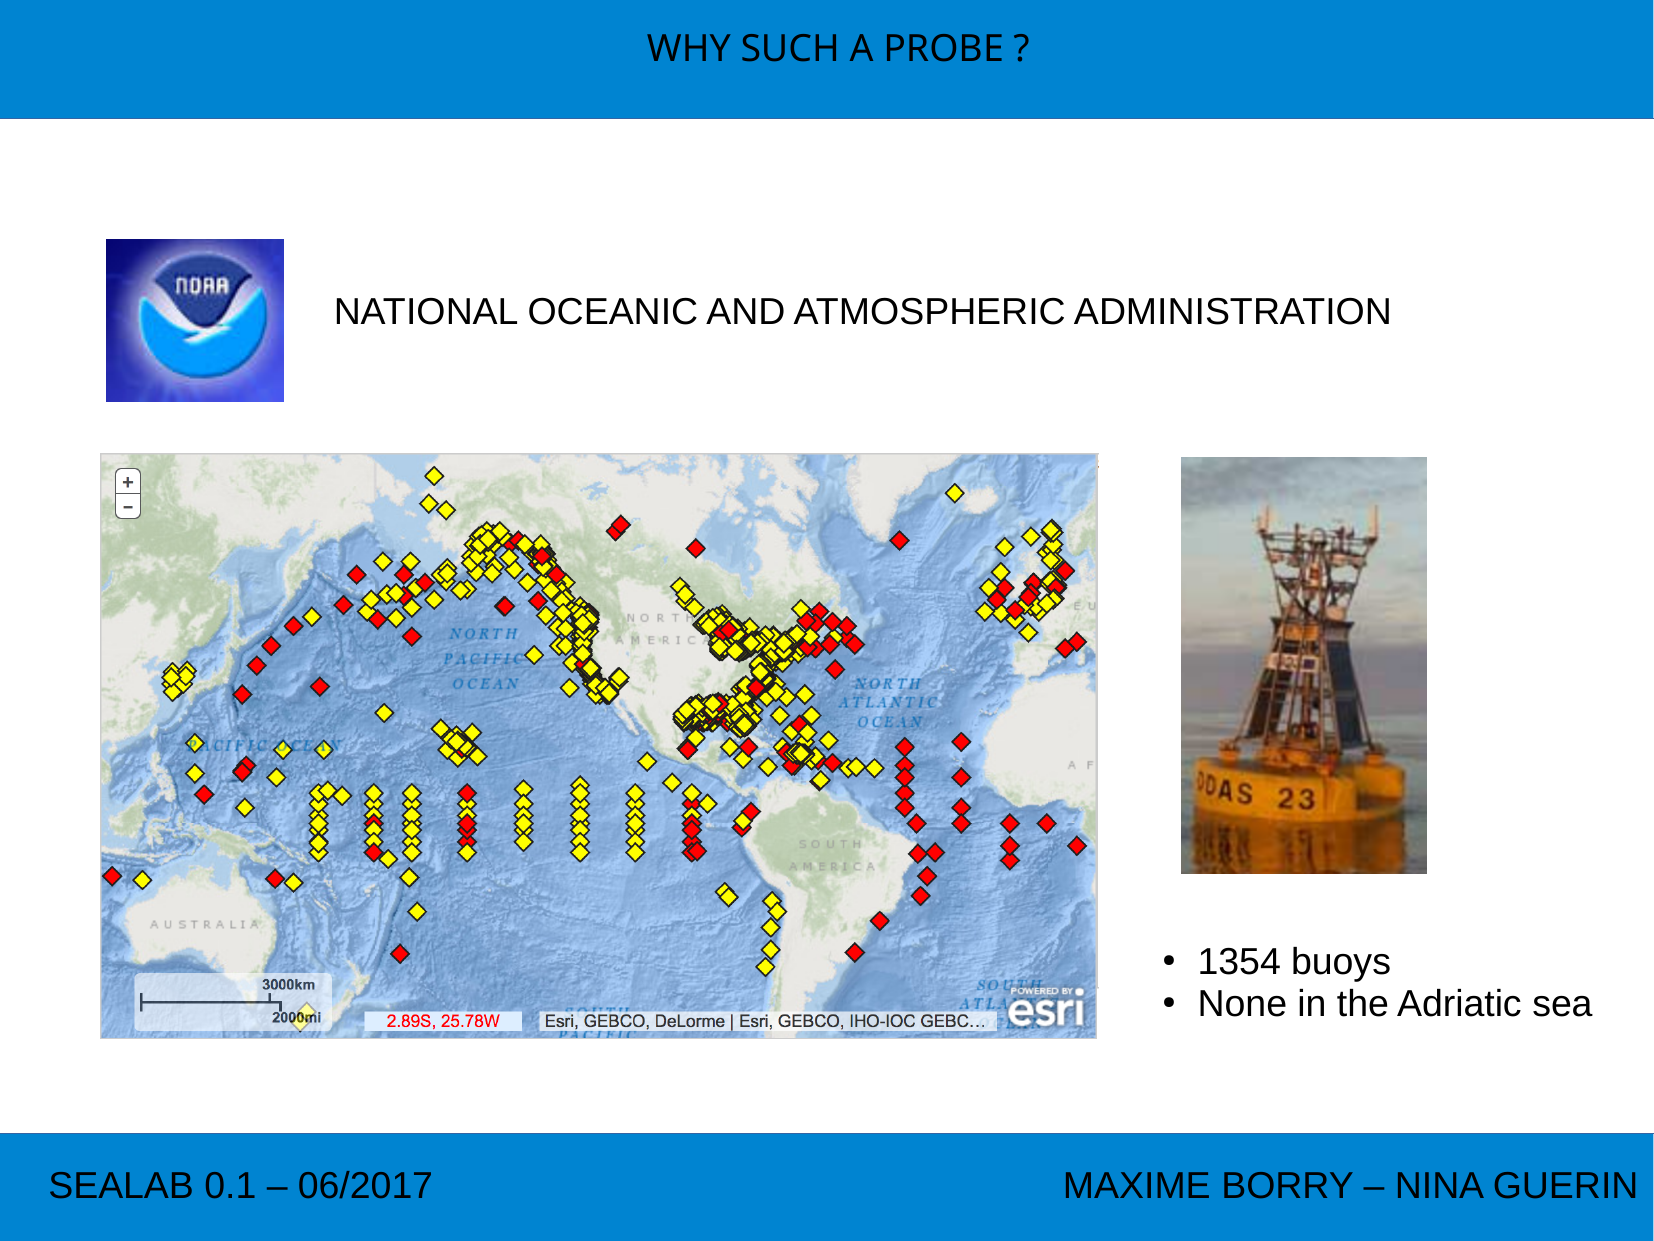

WHY SUCH A PROBE ?
NATIONAL OCEANIC AND ATMOSPHERIC ADMINISTRATION
1354 buoys
None in the Adriatic sea
SEALAB 0.1 – 06/2017
MAXIME BORRY – NINA GUERIN